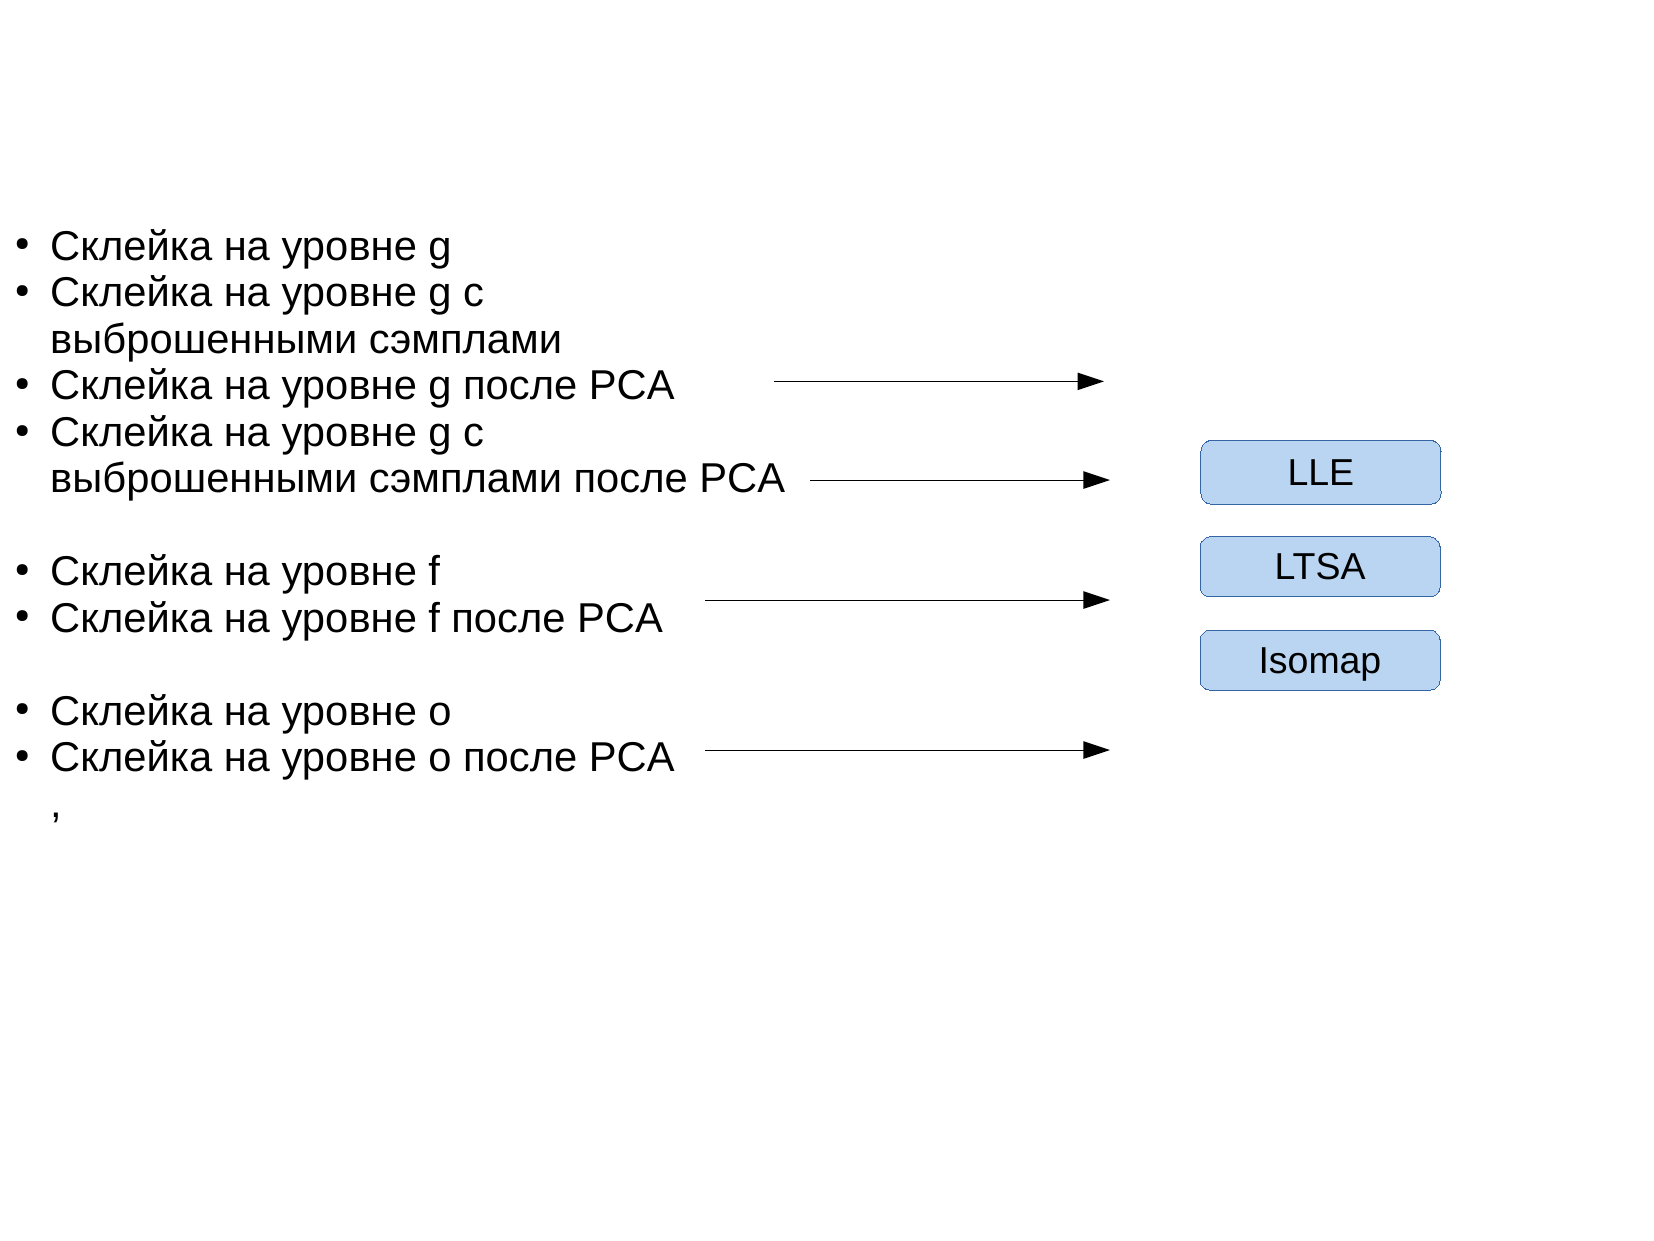

Склейка на уровне g
Склейка на уровне g c выброшенными сэмплами
Склейка на уровне g после PCA
Склейка на уровне g c выброшенными сэмплами после PCA
Склейка на уровне f
Склейка на уровне f после PCA
Склейка на уровне o
Склейка на уровне o после PCA
,
LLE
LTSA
Isomap